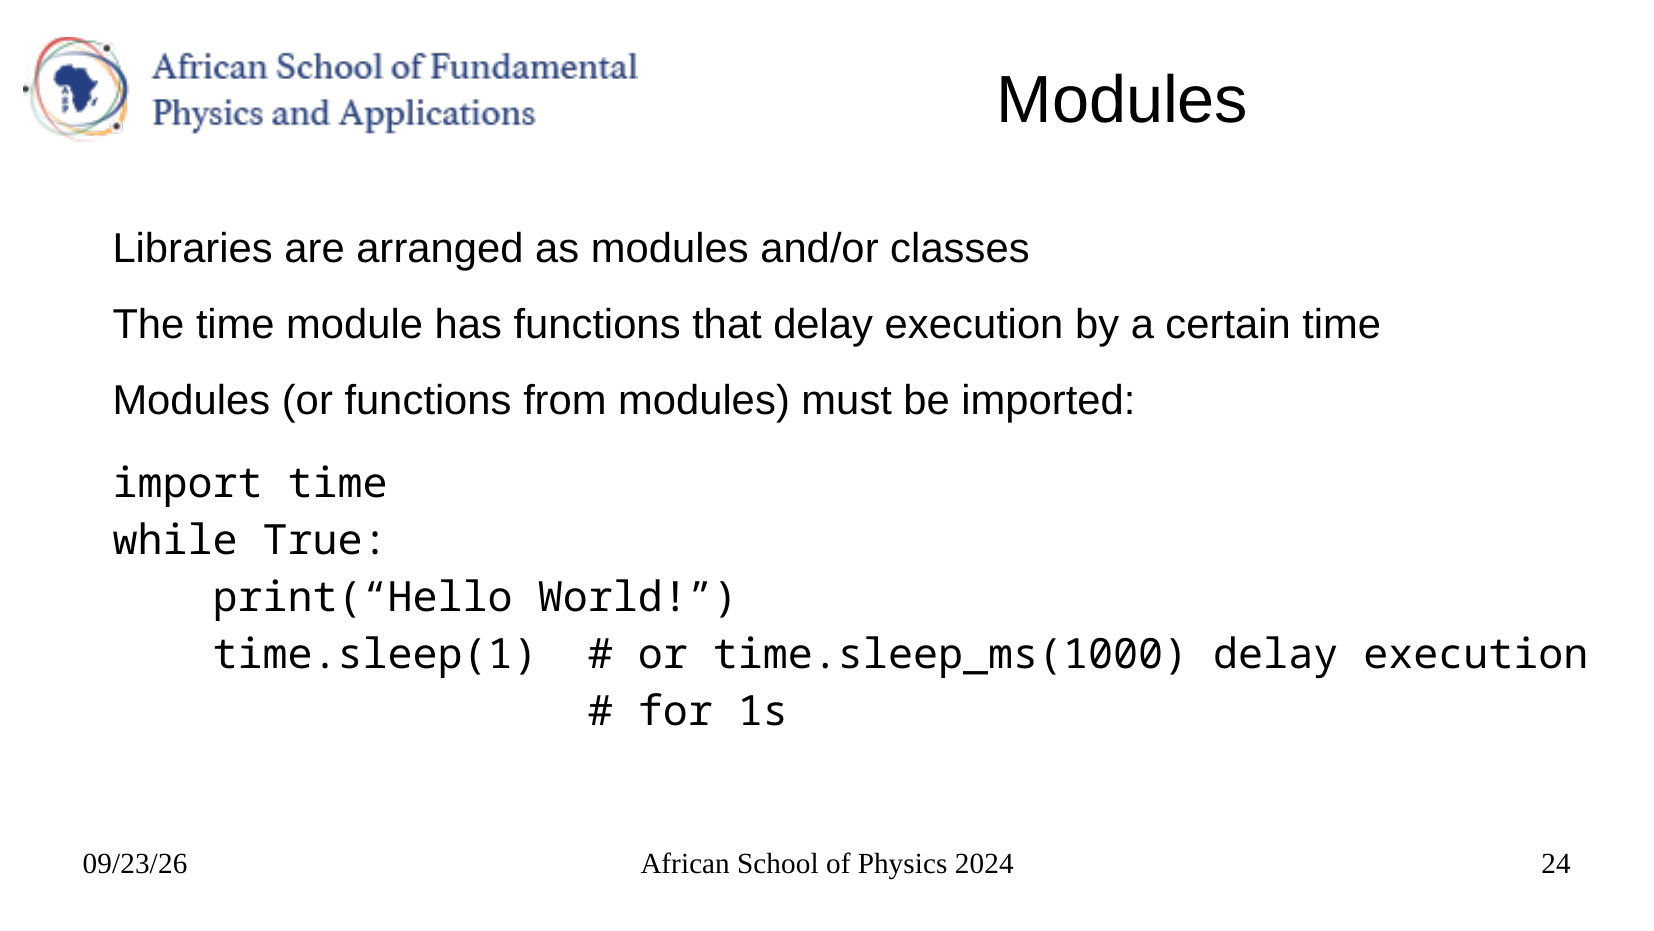

# Modules
Libraries are arranged as modules and/or classes
The time module has functions that delay execution by a certain time
Modules (or functions from modules) must be imported:
import time
while True:
 print(“Hello World!”)
 time.sleep(1) # or time.sleep_ms(1000) delay execution # for 1s
African School of Physics 2024
24